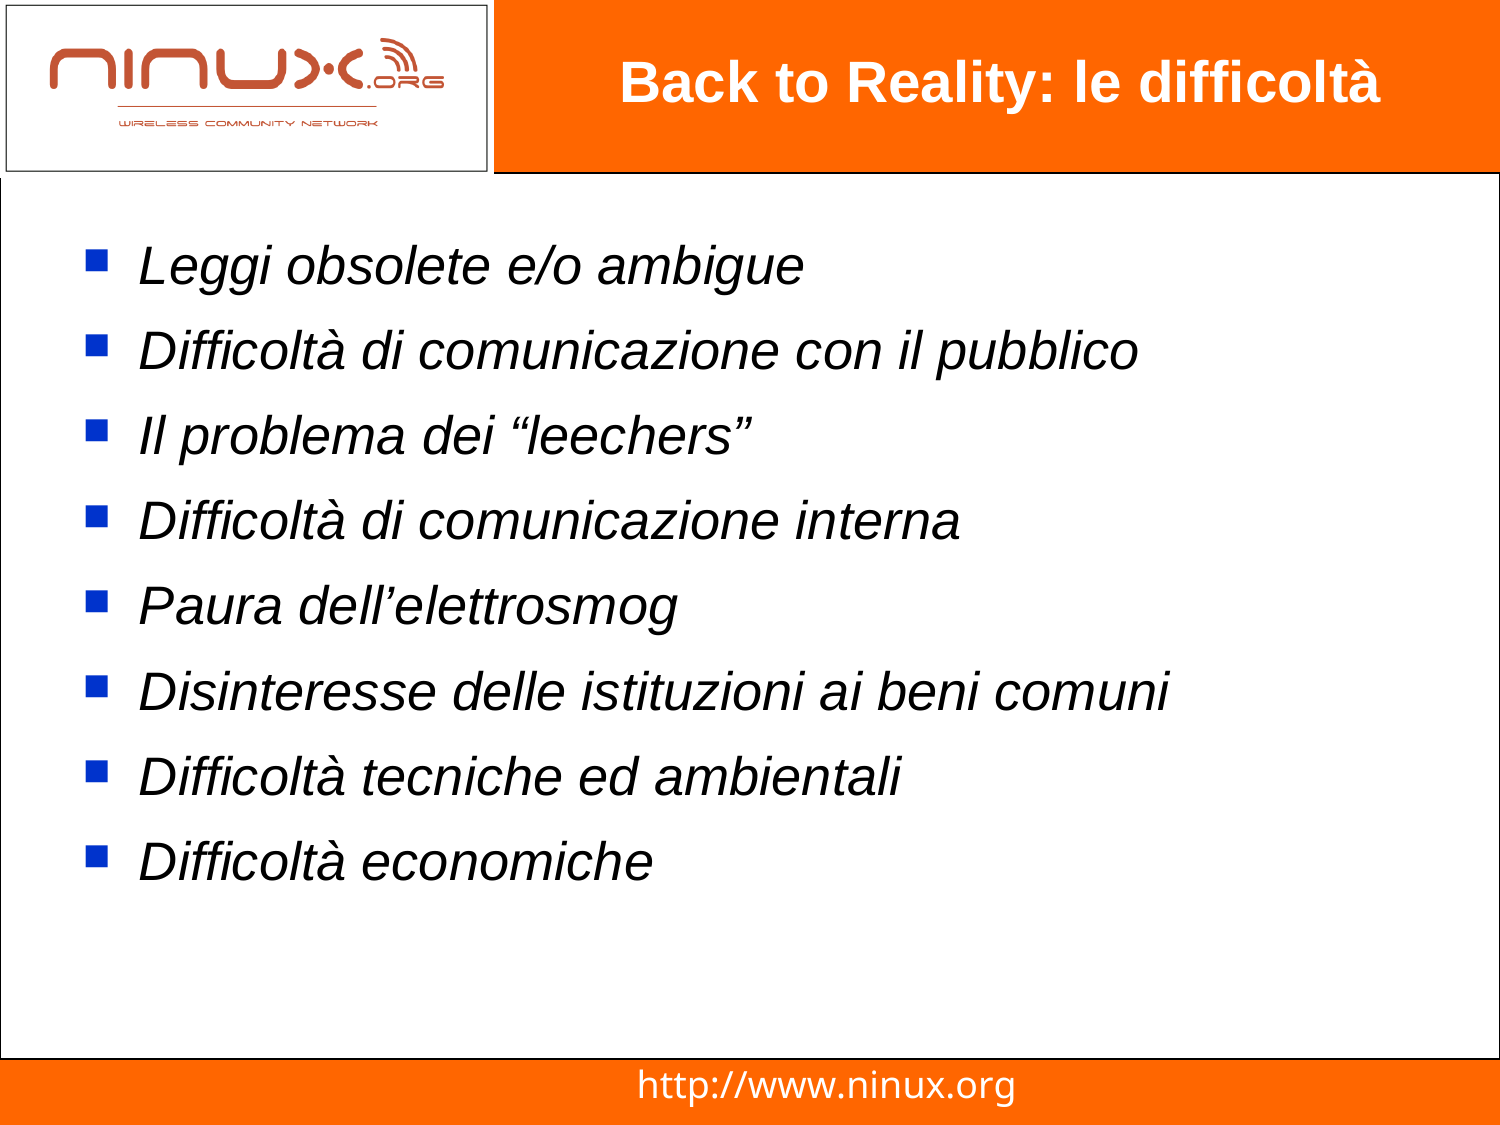

Back to Reality: le difficoltà
# Leggi obsolete e/o ambigue
Difficoltà di comunicazione con il pubblico
Il problema dei “leechers”
Difficoltà di comunicazione interna
Paura dell’elettrosmog
Disinteresse delle istituzioni ai beni comuni
Difficoltà tecniche ed ambientali
Difficoltà economiche
http://www.ninux.org